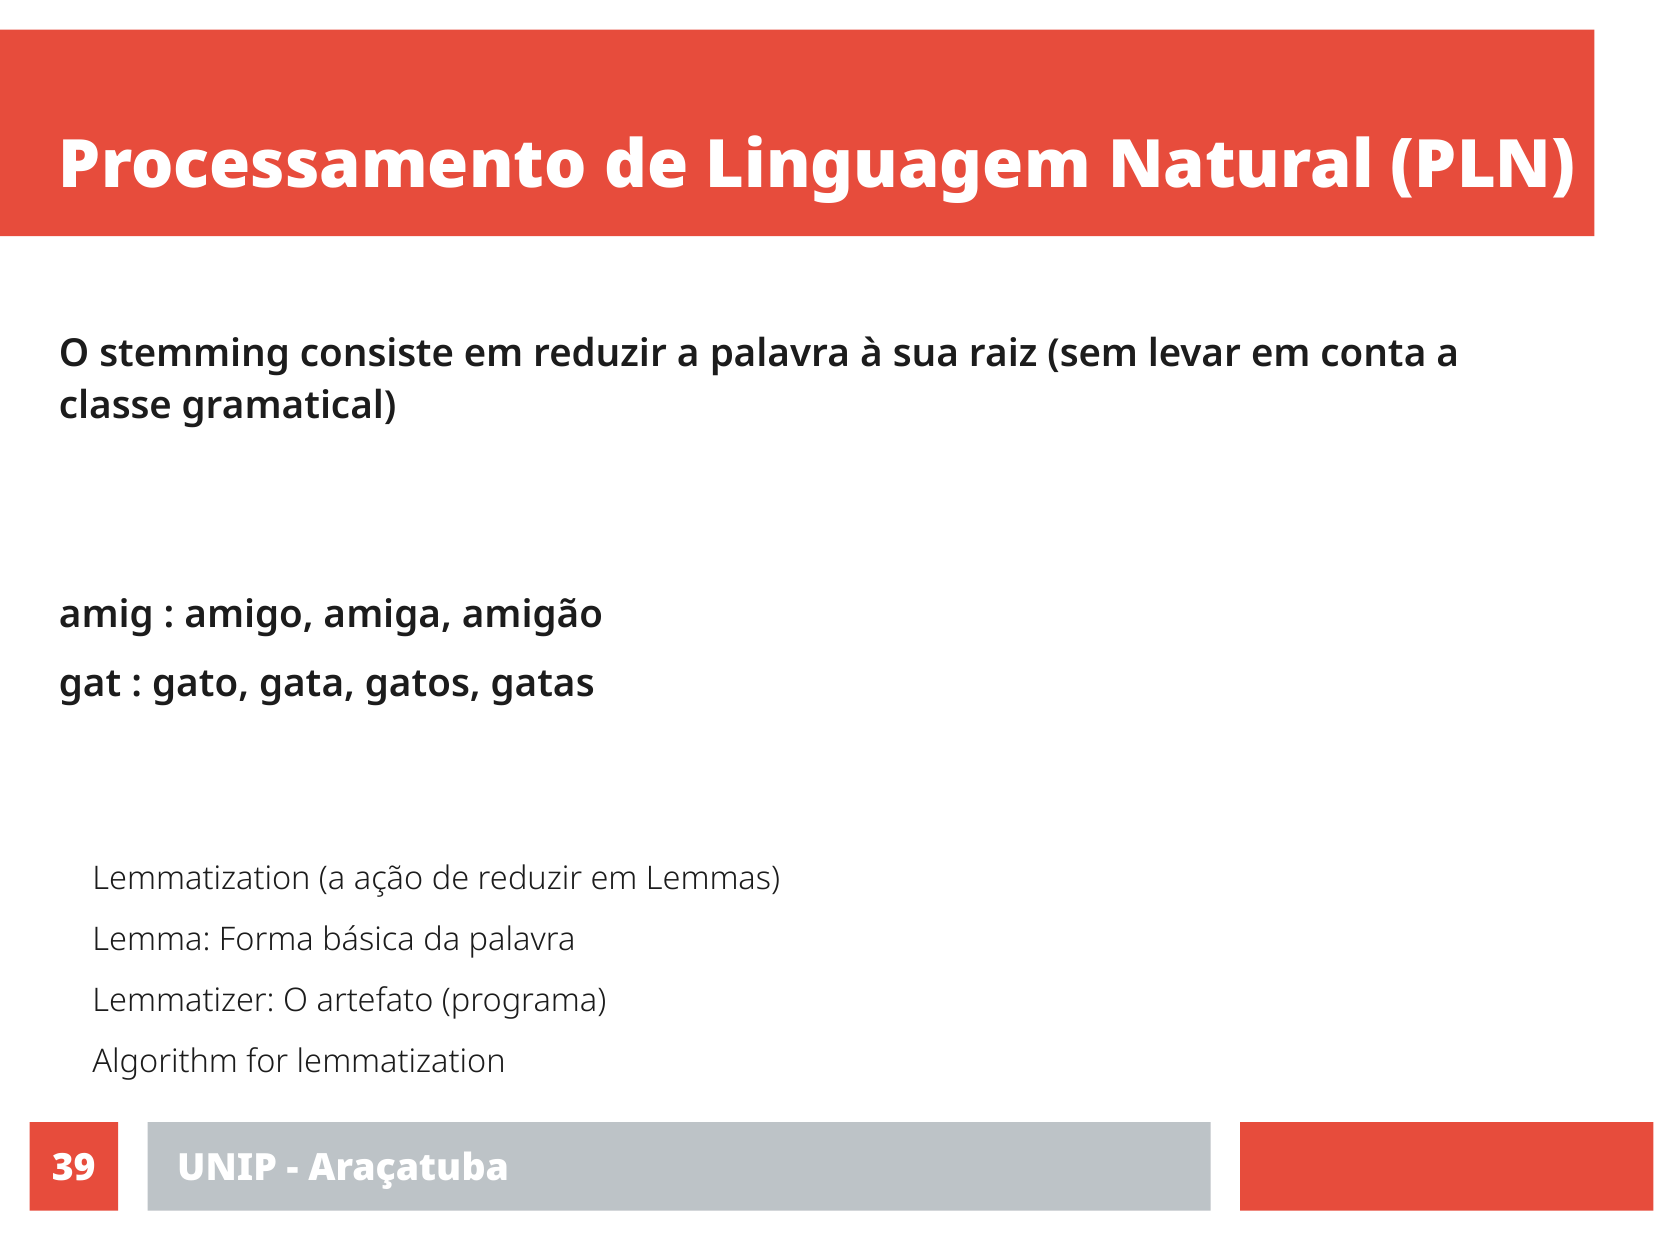

# Processamento de Linguagem Natural (PLN)
O stemming consiste em reduzir a palavra à sua raiz (sem levar em conta a classe gramatical)
amig : amigo, amiga, amigão
gat : gato, gata, gatos, gatas
Lemmatization (a ação de reduzir em Lemmas)
Lemma: Forma básica da palavra
Lemmatizer: O artefato (programa)
Algorithm for lemmatization
39
UNIP - Araçatuba